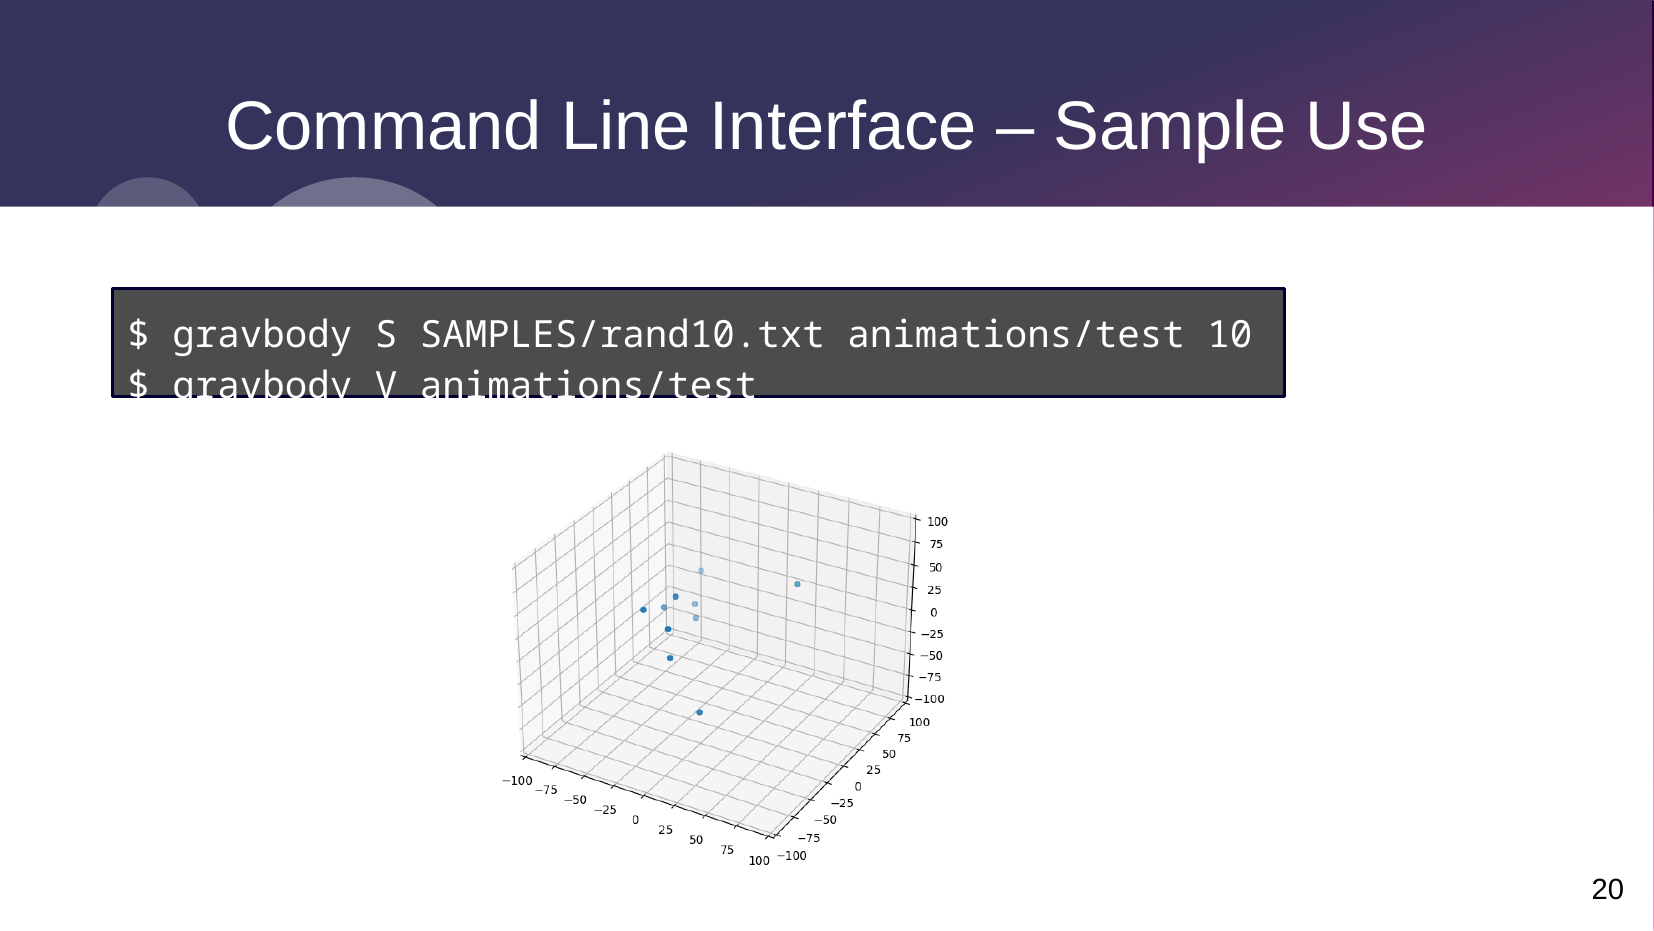

# Command Line Interface – Sample Use
$ gravbody S SAMPLES/rand10.txt animations/test 10
$ gravbody V animations/test